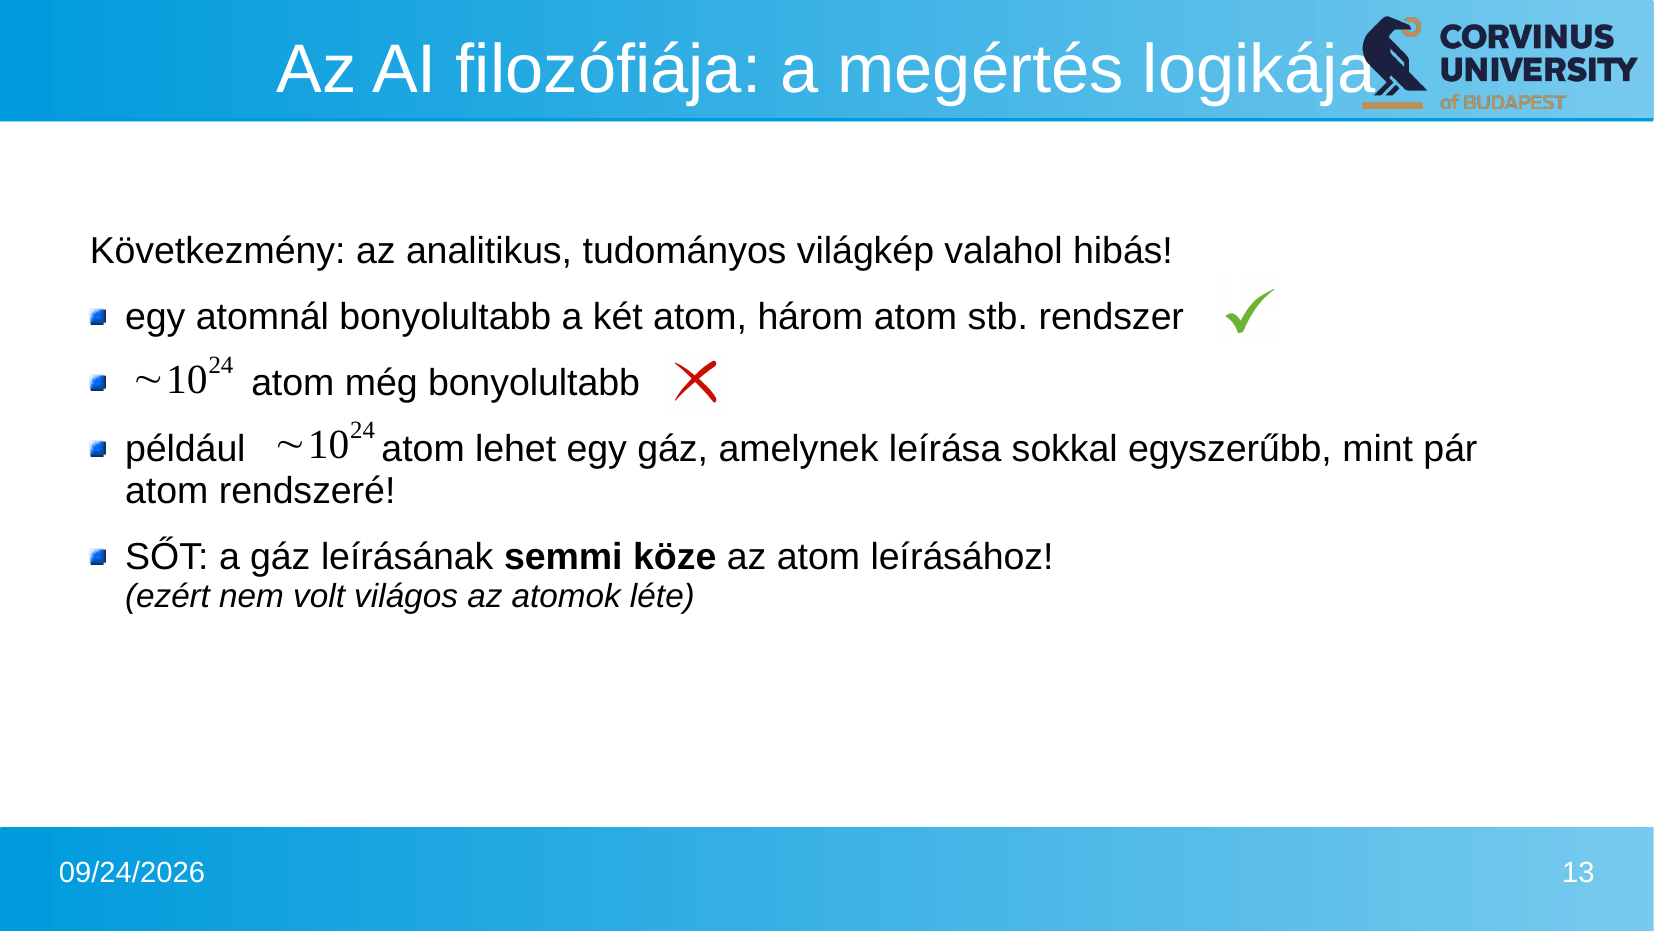

# Az AI filozófiája: a megértés logikája
Következmény: az analitikus, tudományos világkép valahol hibás!
egy atomnál bonyolultabb a két atom, három atom stb. rendszer
 atom még bonyolultabb
például atom lehet egy gáz, amelynek leírása sokkal egyszerűbb, mint pár atom rendszeré!
SŐT: a gáz leírásának semmi köze az atom leírásához!
(ezért nem volt világos az atomok léte)
13